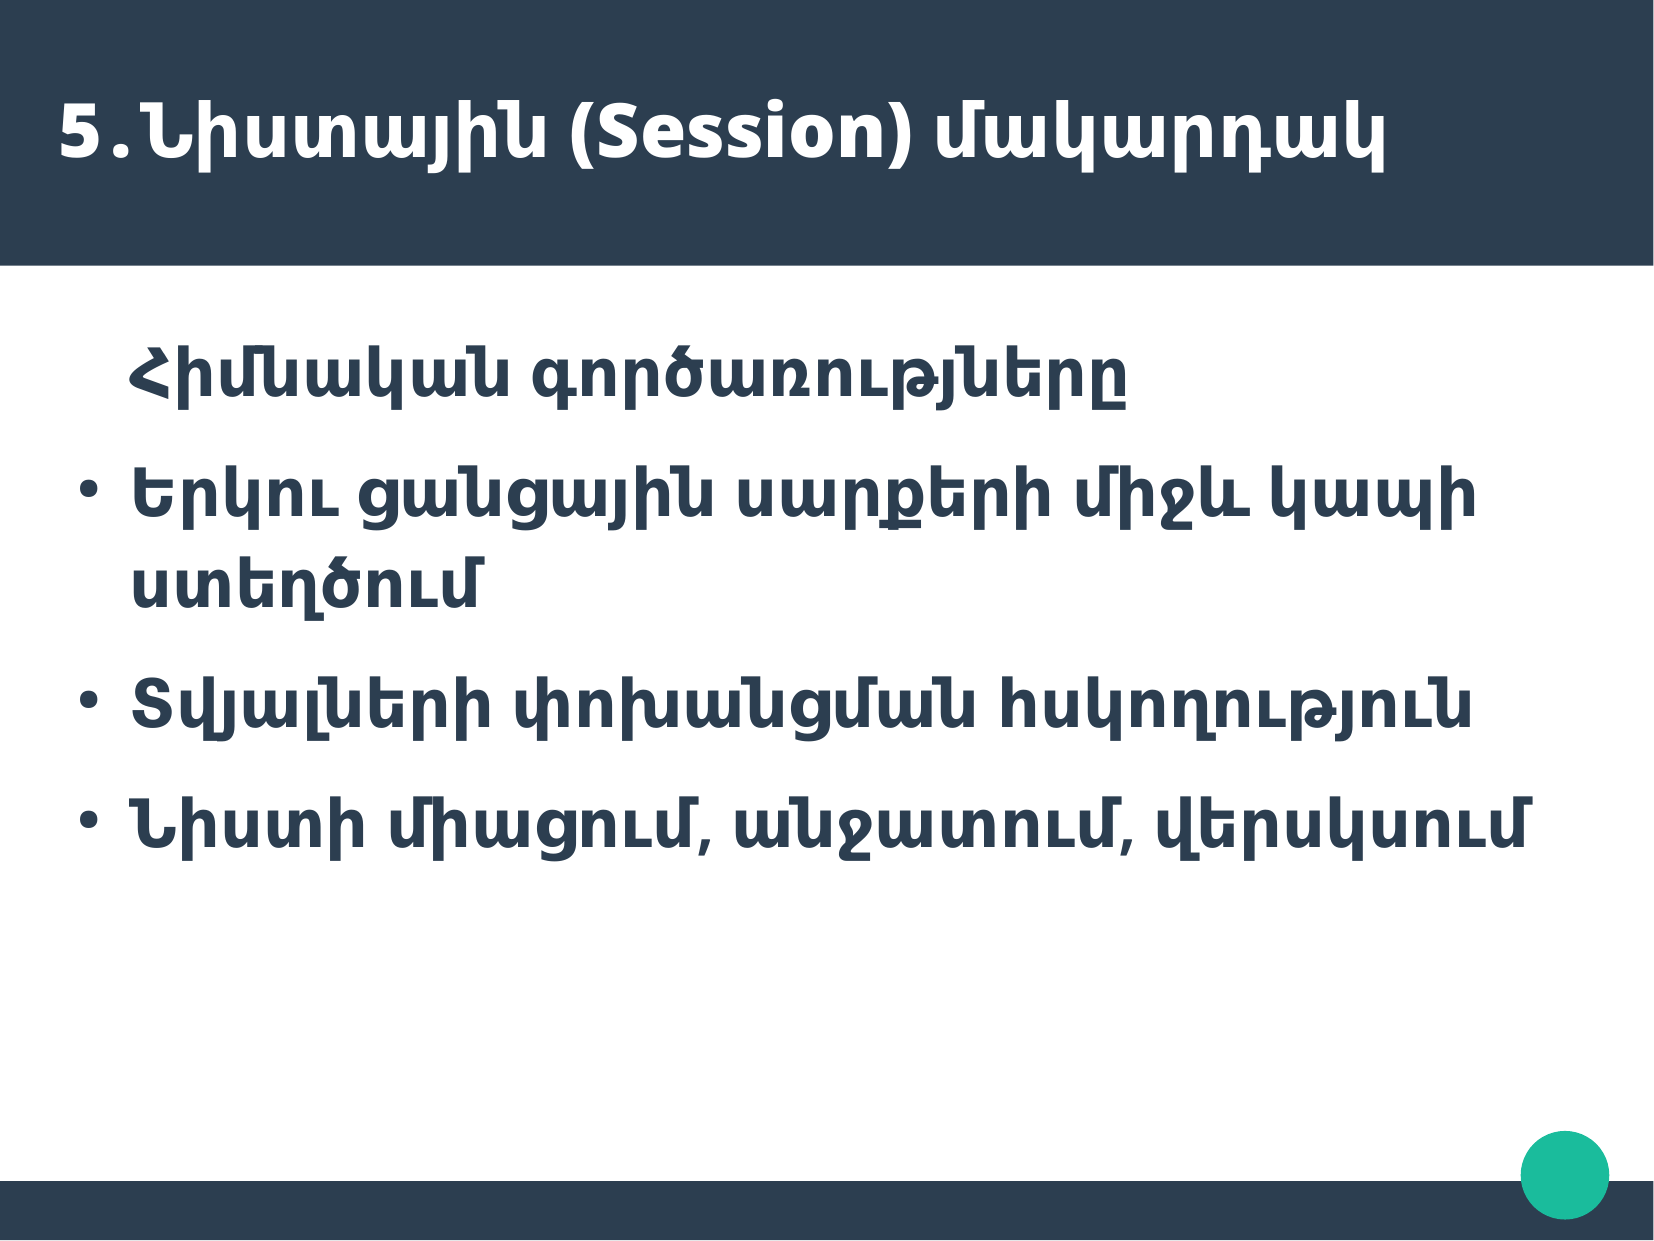

# 5․Նիստային (Session) մակարդակ
Հիմնական գործառությները
Երկու ցանցային սարքերի միջև կապի ստեղծում
Տվյալների փոխանցման հսկողություն
Նիստի միացում, անջատում, վերսկսում